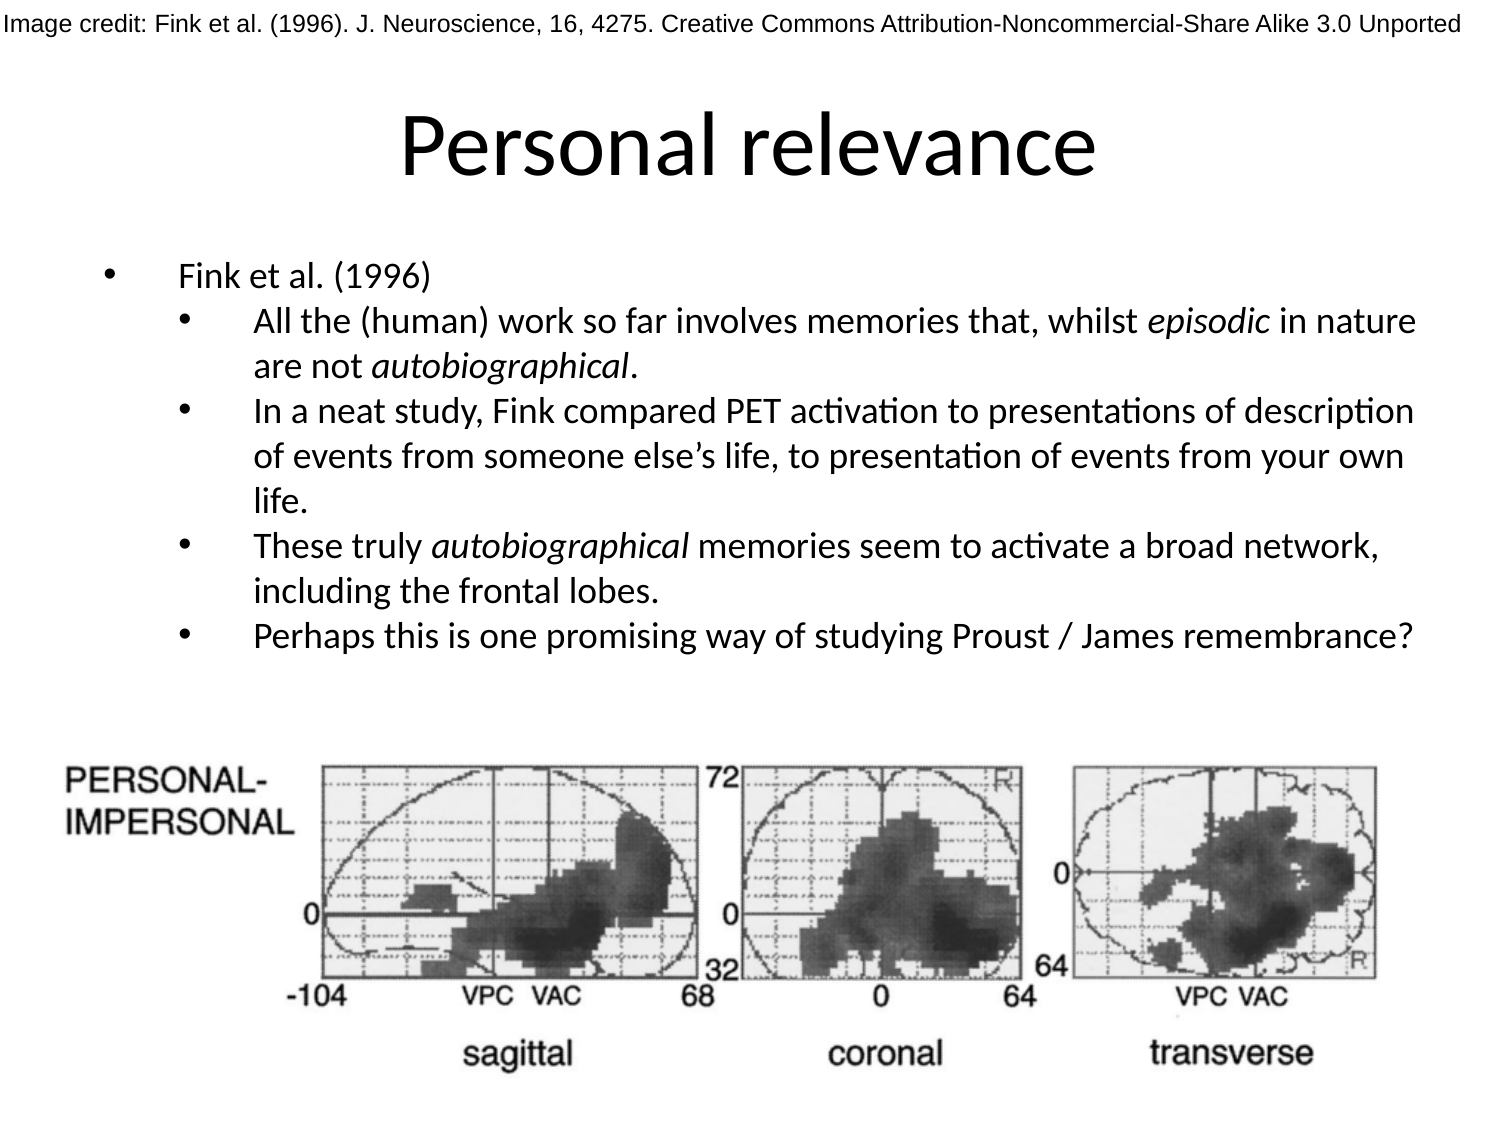

Image credit: Fink et al. (1996). J. Neuroscience, 16, 4275. Creative Commons Attribution-Noncommercial-Share Alike 3.0 Unported
# Personal relevance
Fink et al. (1996)
All the (human) work so far involves memories that, whilst episodic in nature are not autobiographical.
In a neat study, Fink compared PET activation to presentations of description of events from someone else’s life, to presentation of events from your own life.
These truly autobiographical memories seem to activate a broad network, including the frontal lobes.
Perhaps this is one promising way of studying Proust / James remembrance?